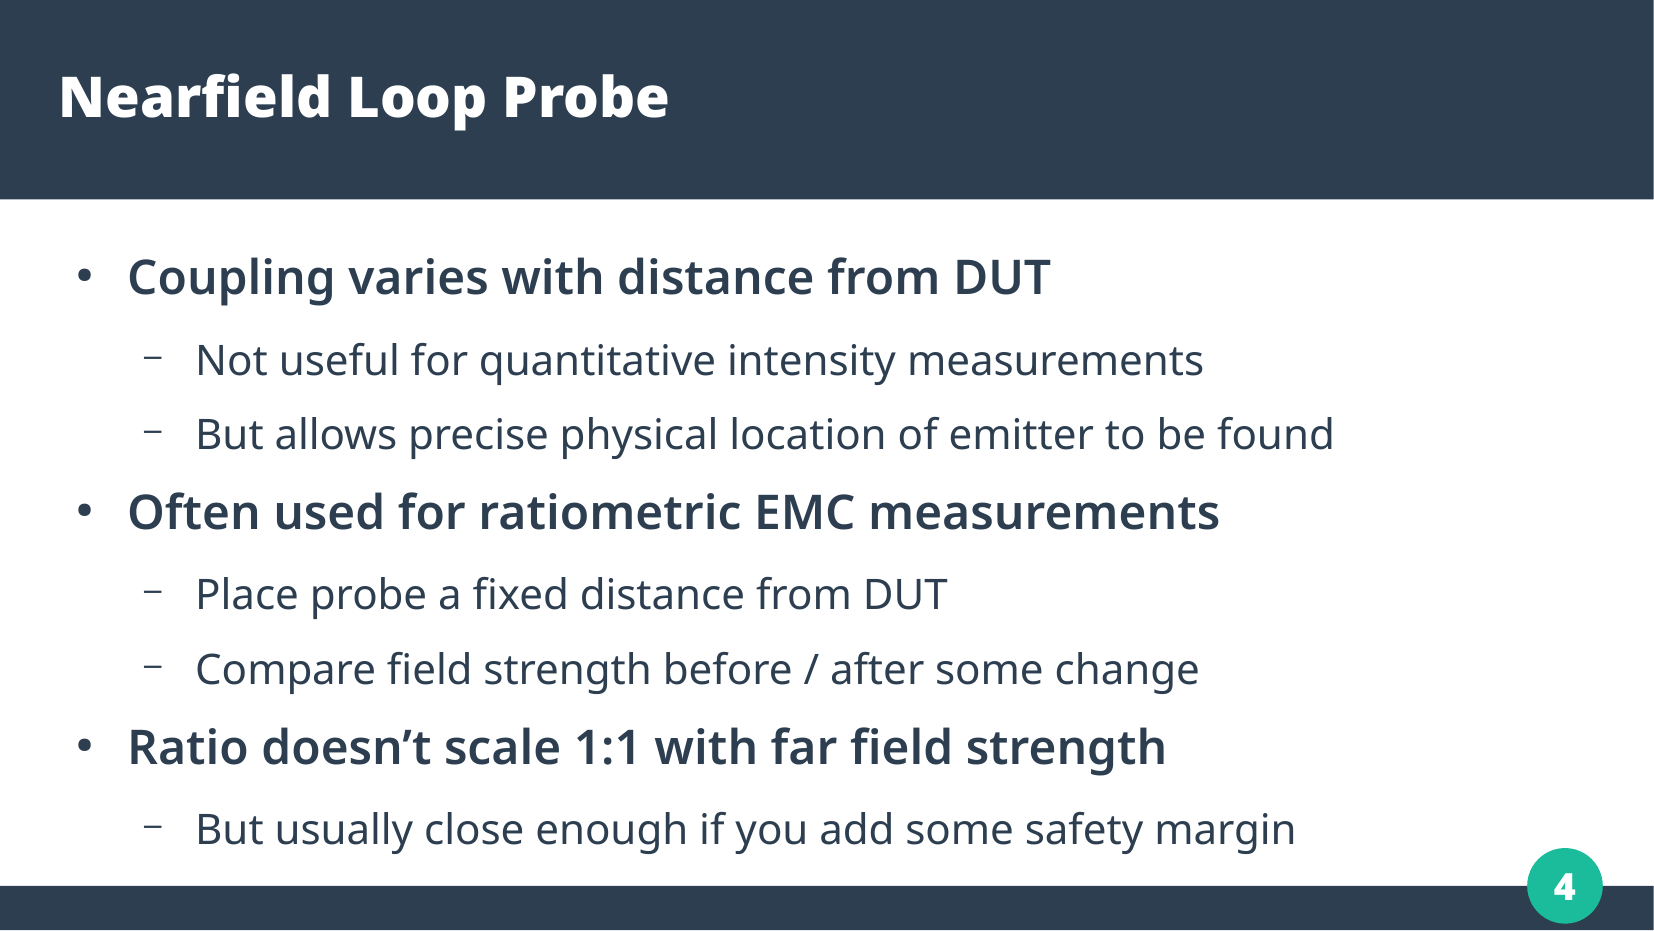

# Nearfield Loop Probe
Coupling varies with distance from DUT
Not useful for quantitative intensity measurements
But allows precise physical location of emitter to be found
Often used for ratiometric EMC measurements
Place probe a fixed distance from DUT
Compare field strength before / after some change
Ratio doesn’t scale 1:1 with far field strength
But usually close enough if you add some safety margin